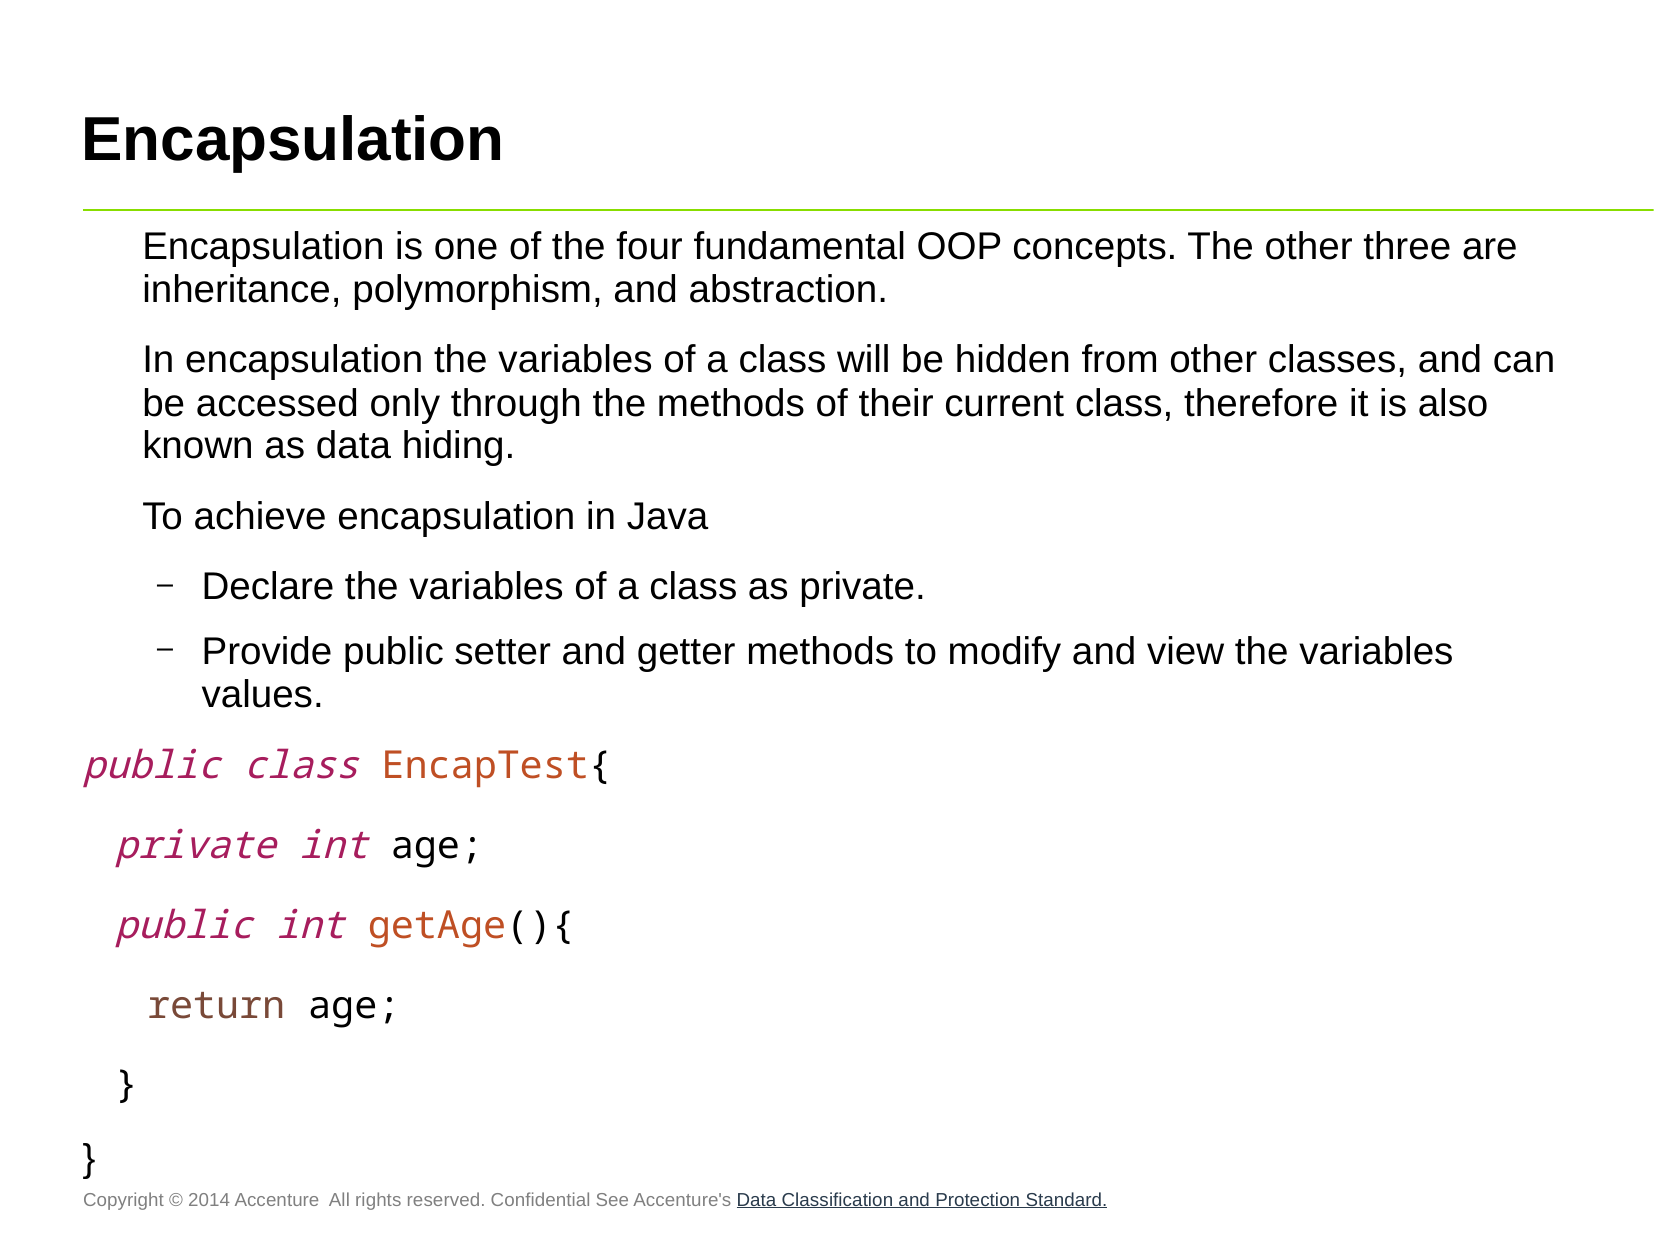

# Encapsulation
Encapsulation is one of the four fundamental OOP concepts. The other three are inheritance, polymorphism, and abstraction.
In encapsulation the variables of a class will be hidden from other classes, and can be accessed only through the methods of their current class, therefore it is also known as data hiding.
To achieve encapsulation in Java
Declare the variables of a class as private.
Provide public setter and getter methods to modify and view the variables values.
public class EncapTest{
 private int age;
 public int getAge(){
 return age;
 }
}